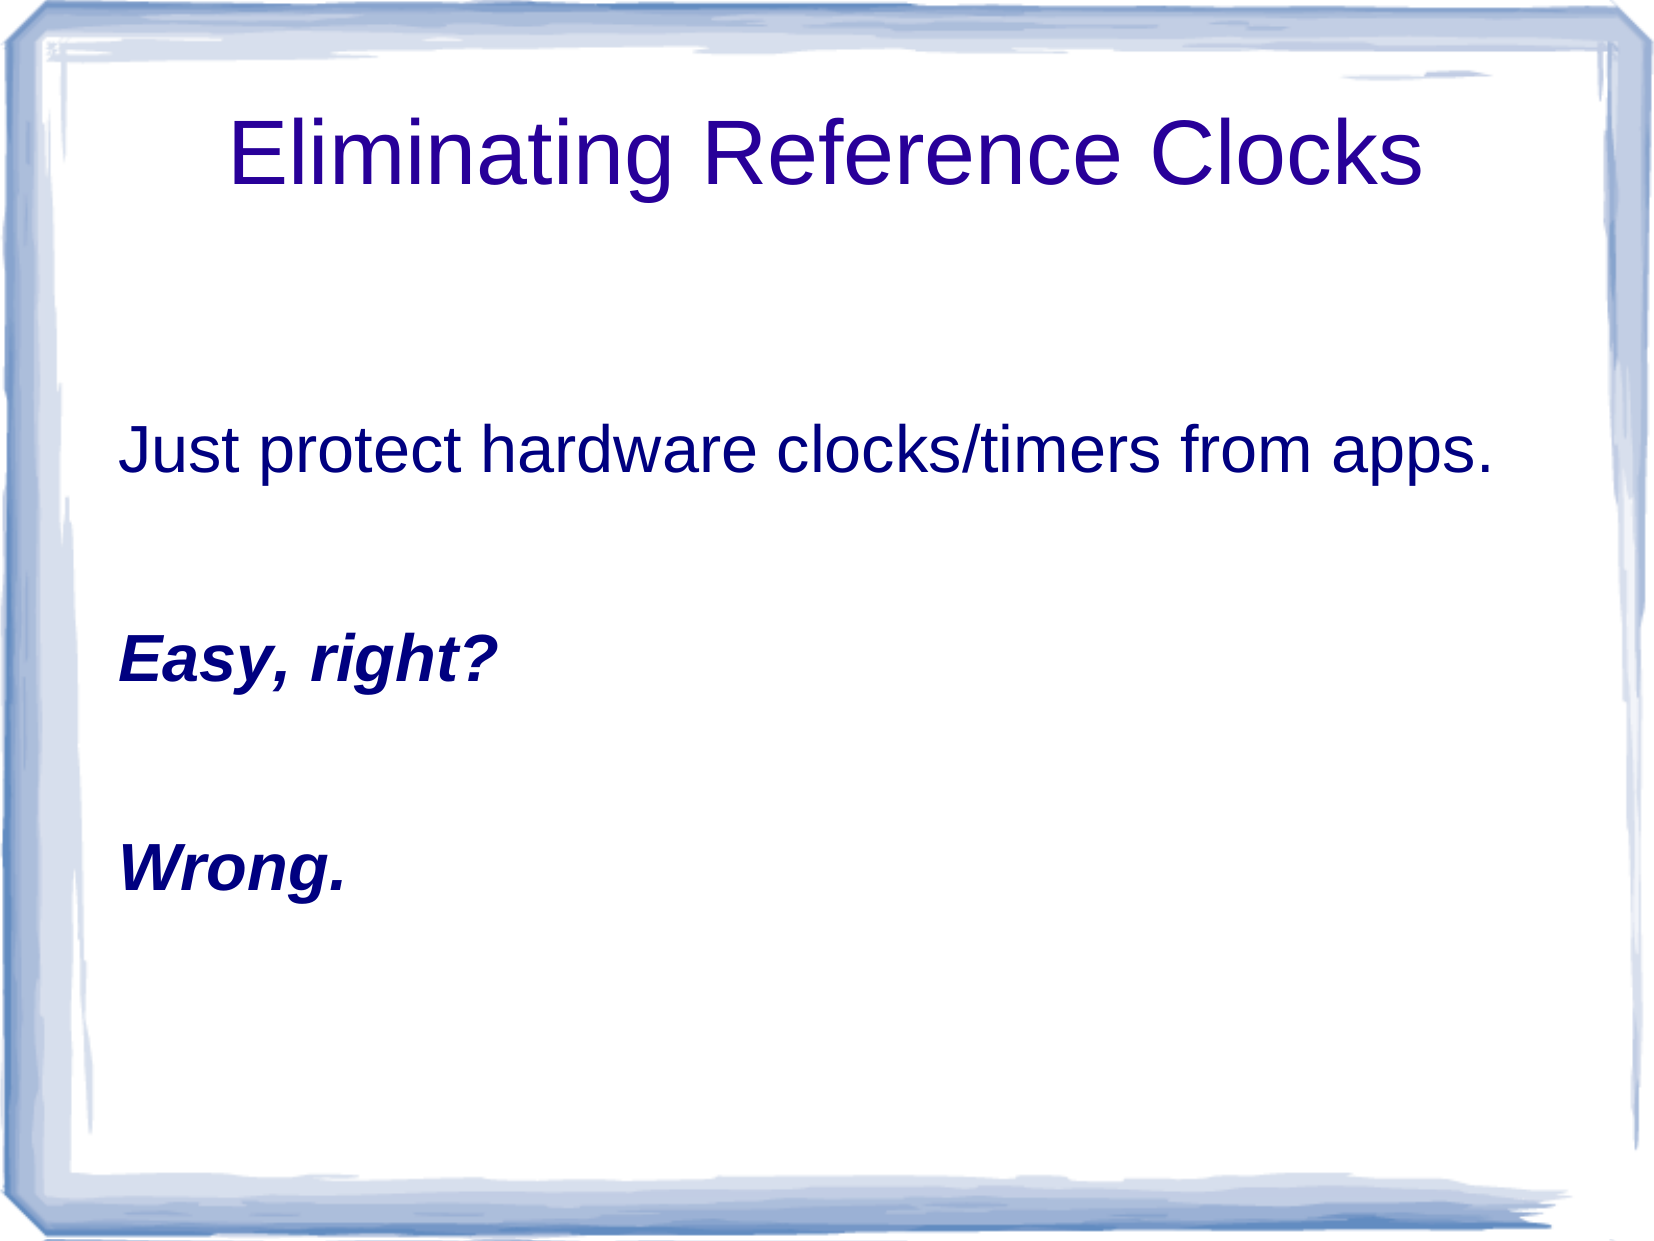

# Eliminating Reference Clocks
Just protect hardware clocks/timers from apps.
Easy, right?
Wrong.